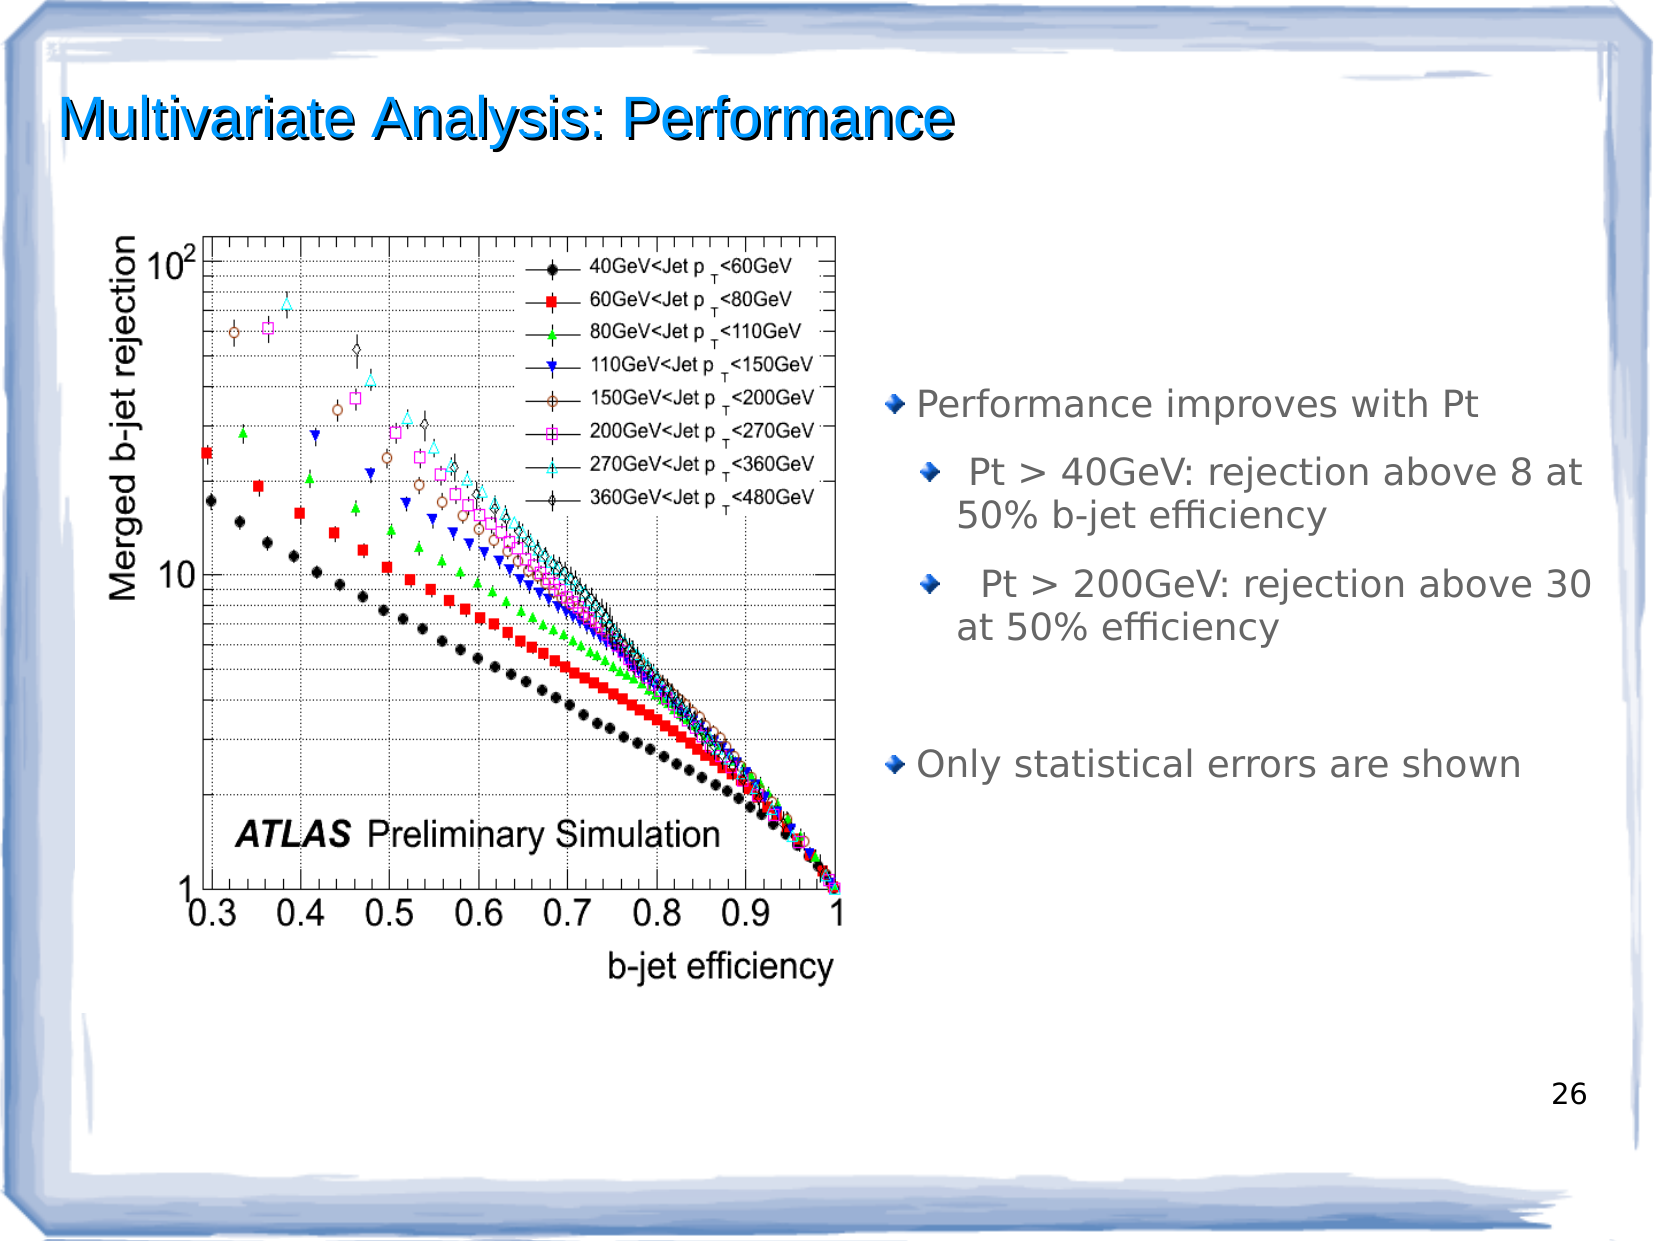

# Multivariate Analysis: Performance
 Performance improves with Pt
 Pt > 40GeV: rejection above 8 at 50% b-jet efficiency
 Pt > 200GeV: rejection above 30 at 50% efficiency
 Only statistical errors are shown
26